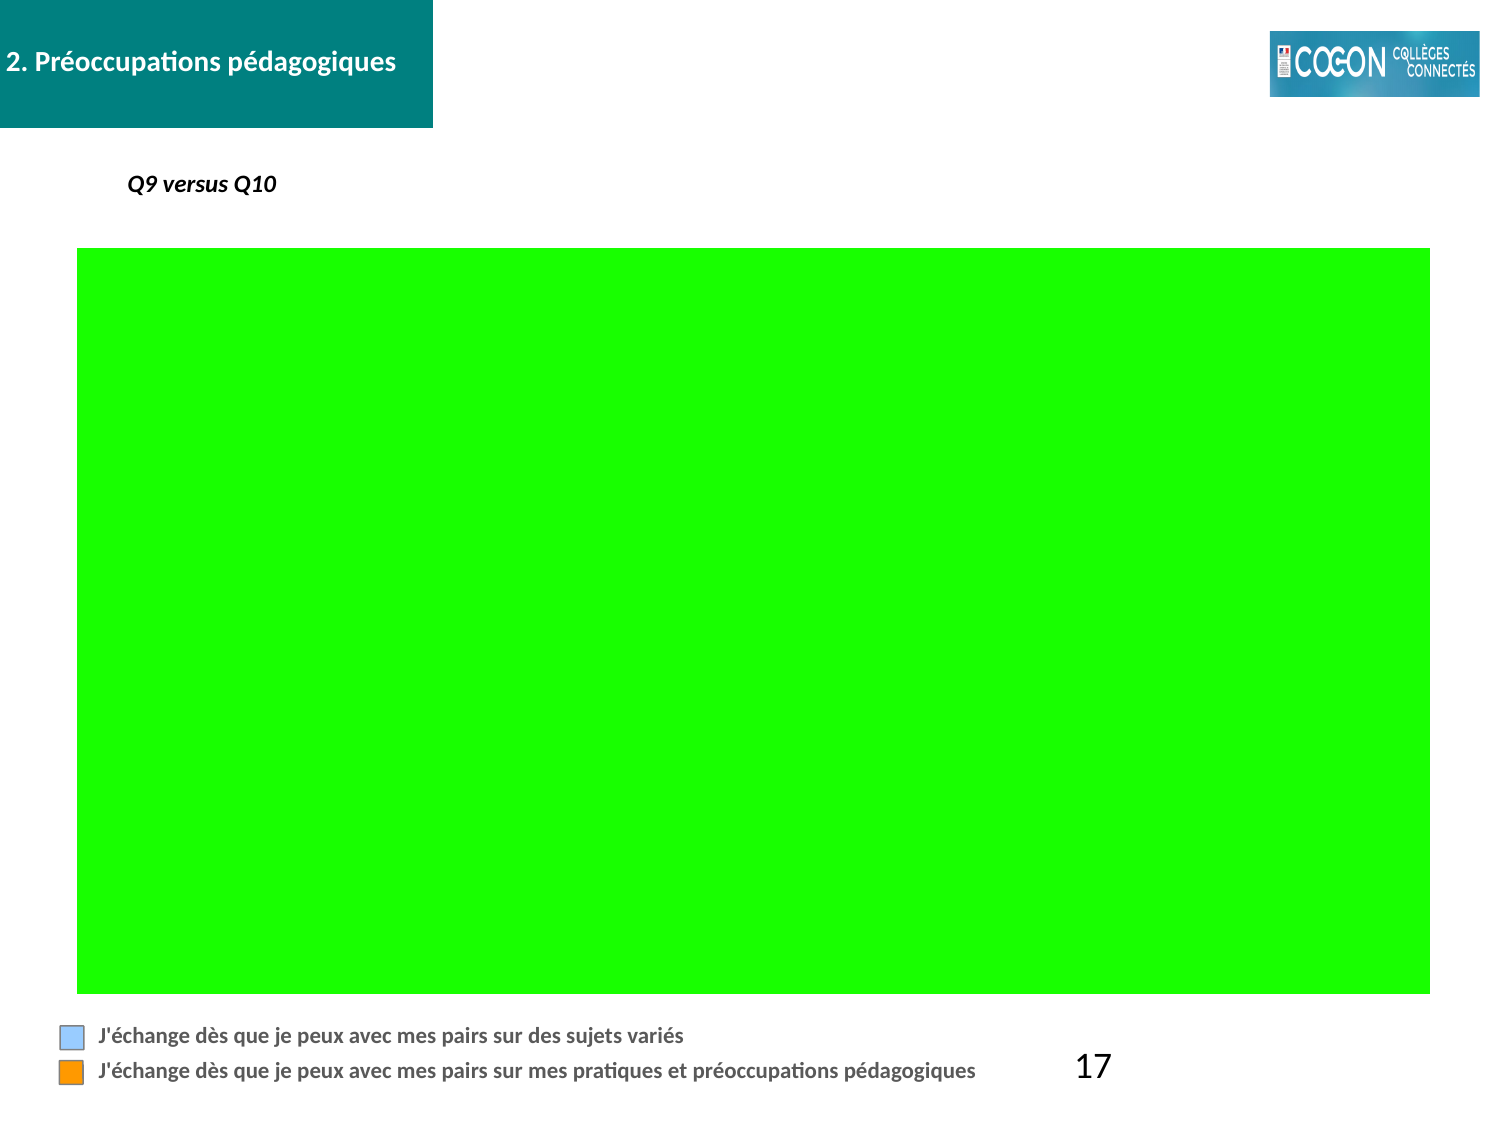

2. Préoccupations pédagogiques
Q9 versus Q10
J'échange dès que je peux avec mes pairs sur des sujets variés
J'échange dès que je peux avec mes pairs sur mes pratiques et préoccupations pédagogiques